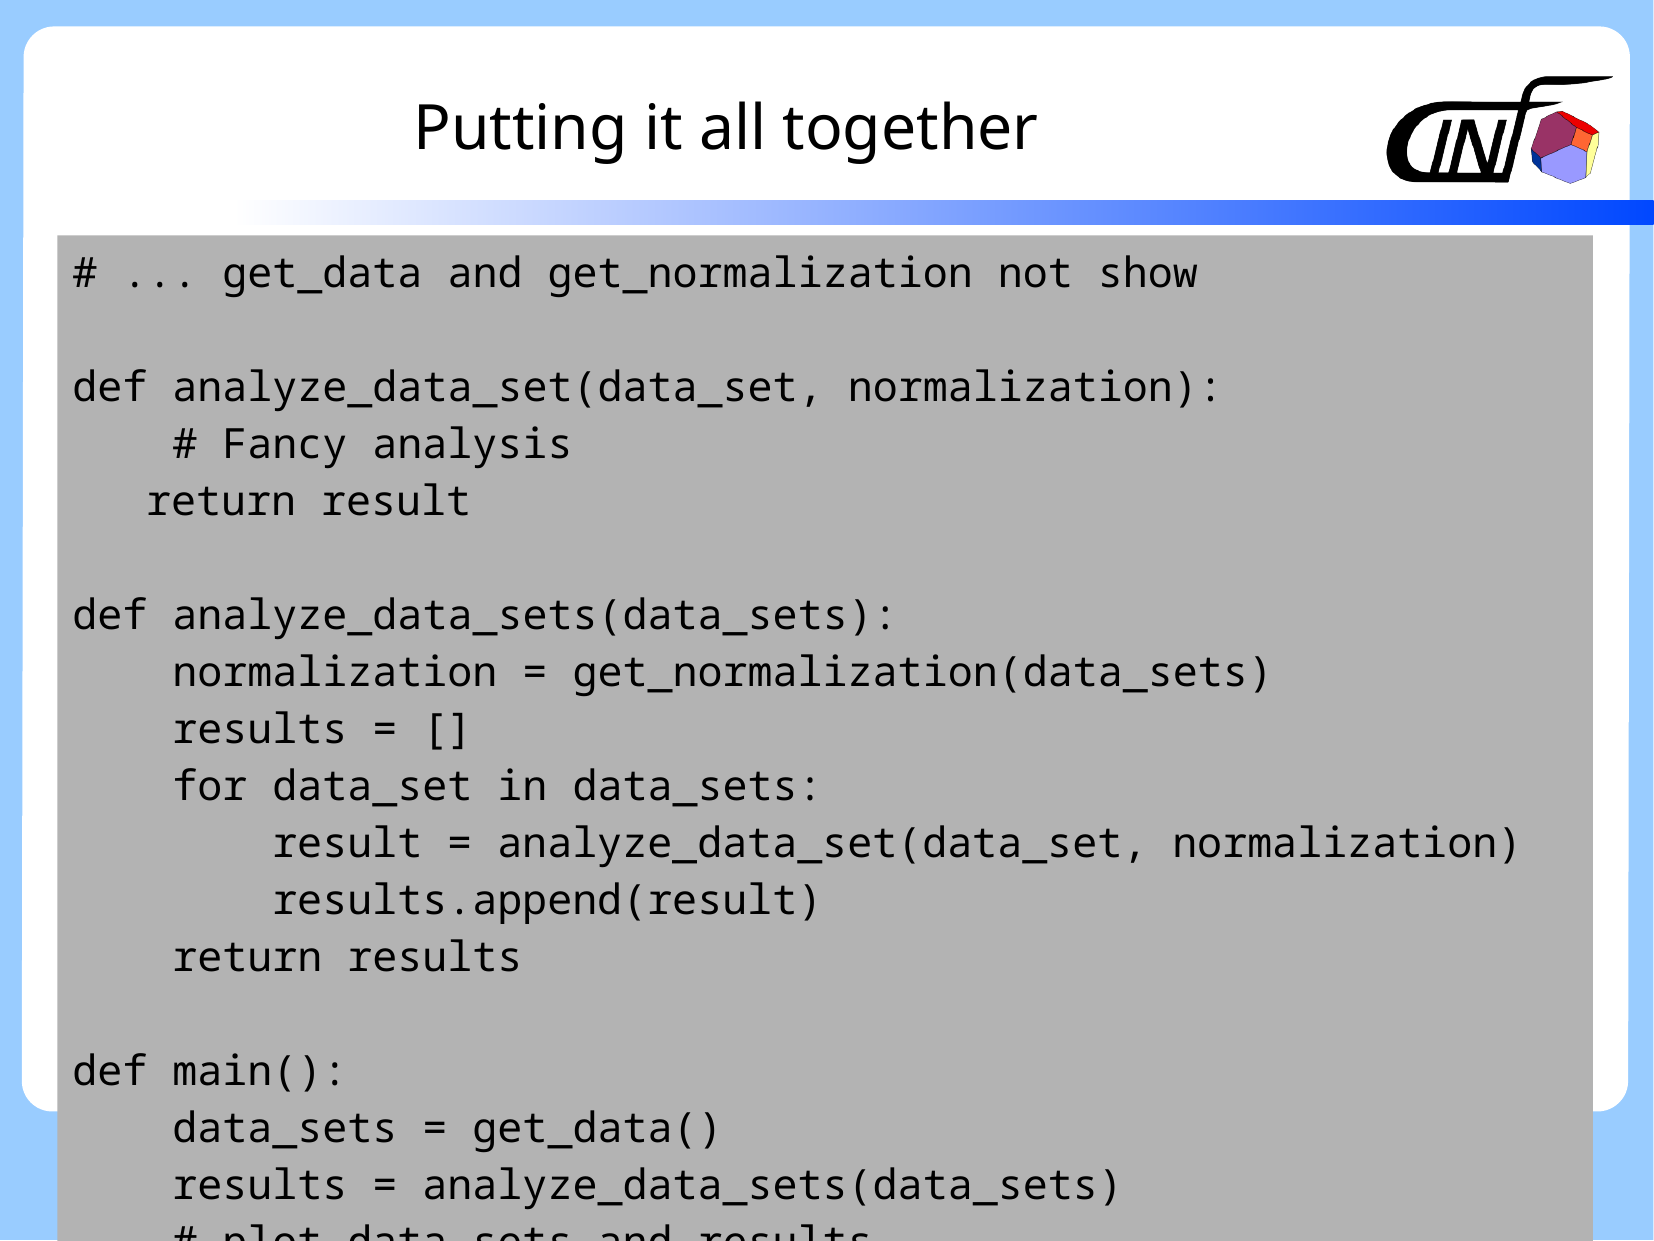

# Putting it all together
# ... get_data and get_normalization not show
def analyze_data_set(data_set, normalization):
 # Fancy analysis
	return result
def analyze_data_sets(data_sets):
 normalization = get_normalization(data_sets)
 results = []
 for data_set in data_sets:
 result = analyze_data_set(data_set, normalization)
 results.append(result)
 return results
def main():
 data_sets = get_data()
 results = analyze_data_sets(data_sets)
 # plot data sets and results
main()